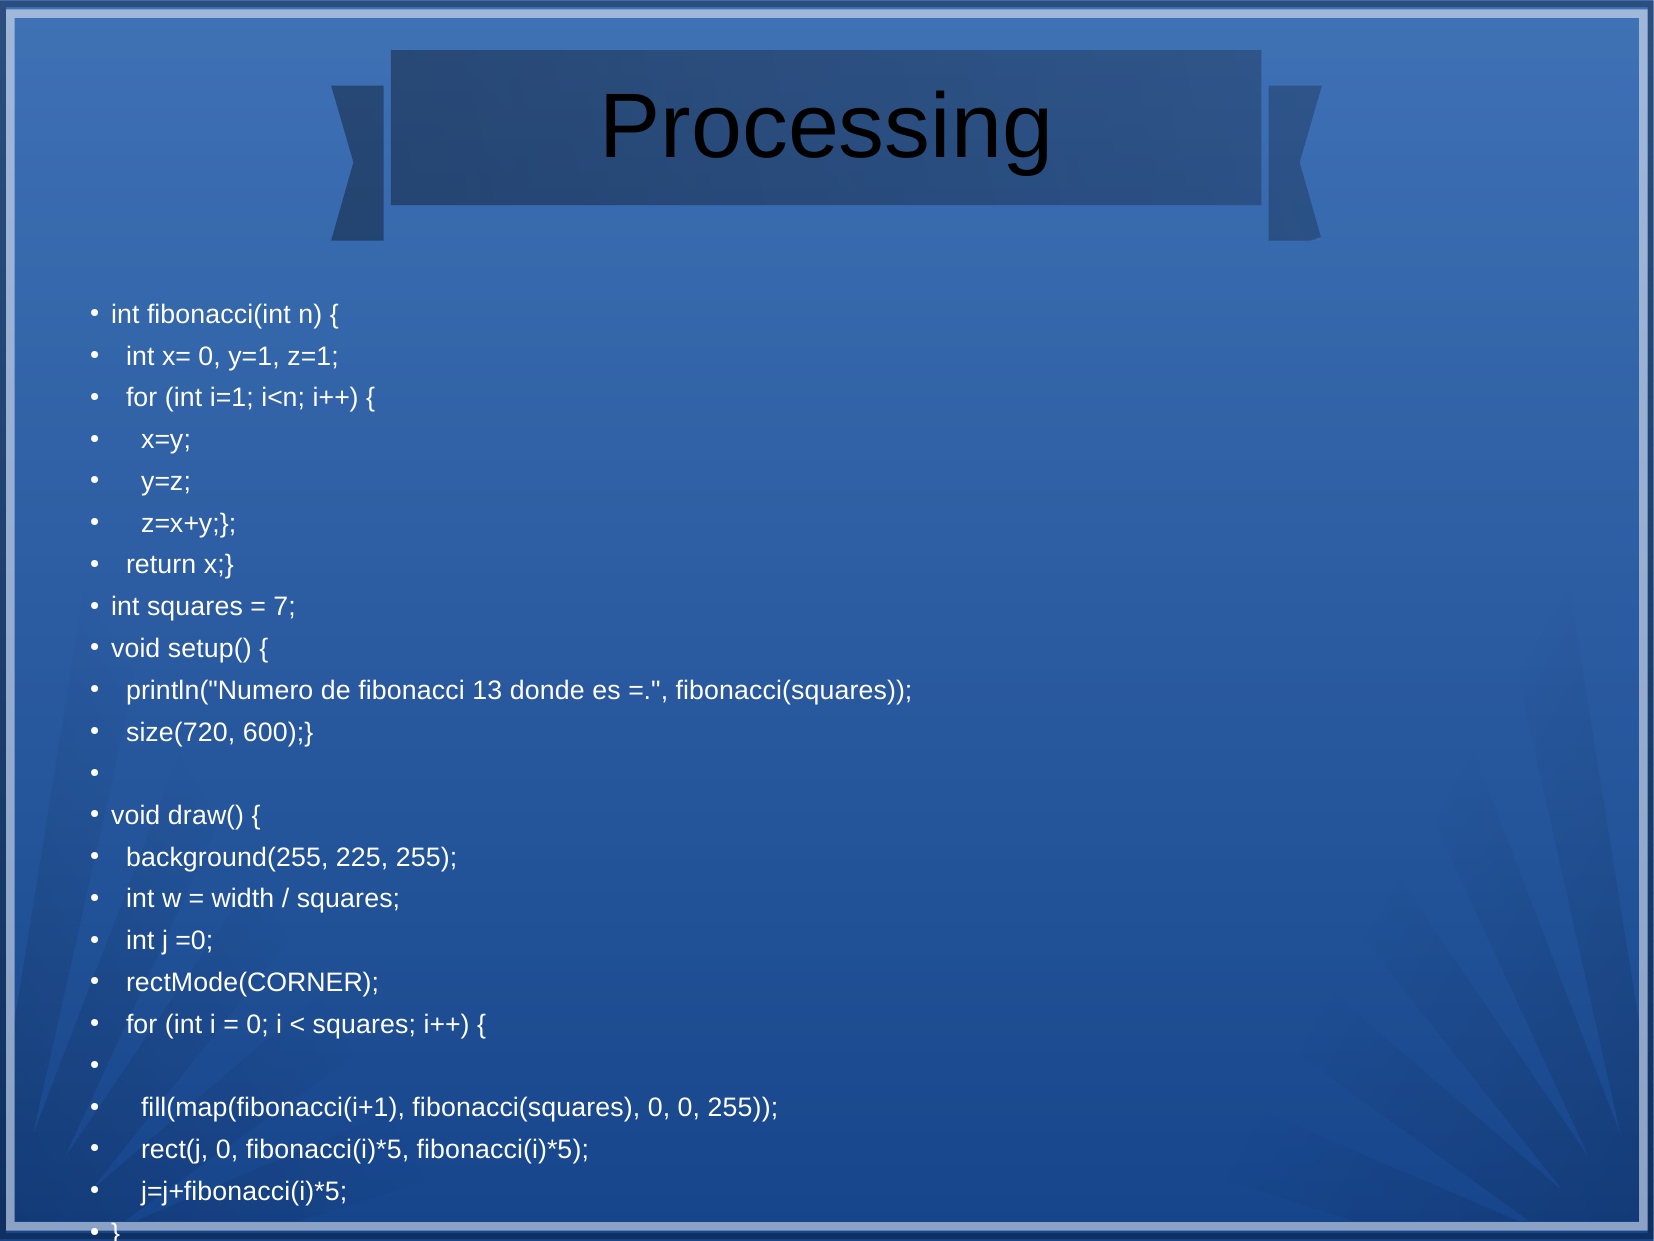

# Processing
int fibonacci(int n) {
 int x= 0, y=1, z=1;
 for (int i=1; i<n; i++) {
 x=y;
 y=z;
 z=x+y;};
 return x;}
int squares = 7;
void setup() {
 println("Numero de fibonacci 13 donde es =.", fibonacci(squares));
 size(720, 600);}
void draw() {
 background(255, 225, 255);
 int w = width / squares;
 int j =0;
 rectMode(CORNER);
 for (int i = 0; i < squares; i++) {
 fill(map(fibonacci(i+1), fibonacci(squares), 0, 0, 255));
 rect(j, 0, fibonacci(i)*5, fibonacci(i)*5);
 j=j+fibonacci(i)*5;
}